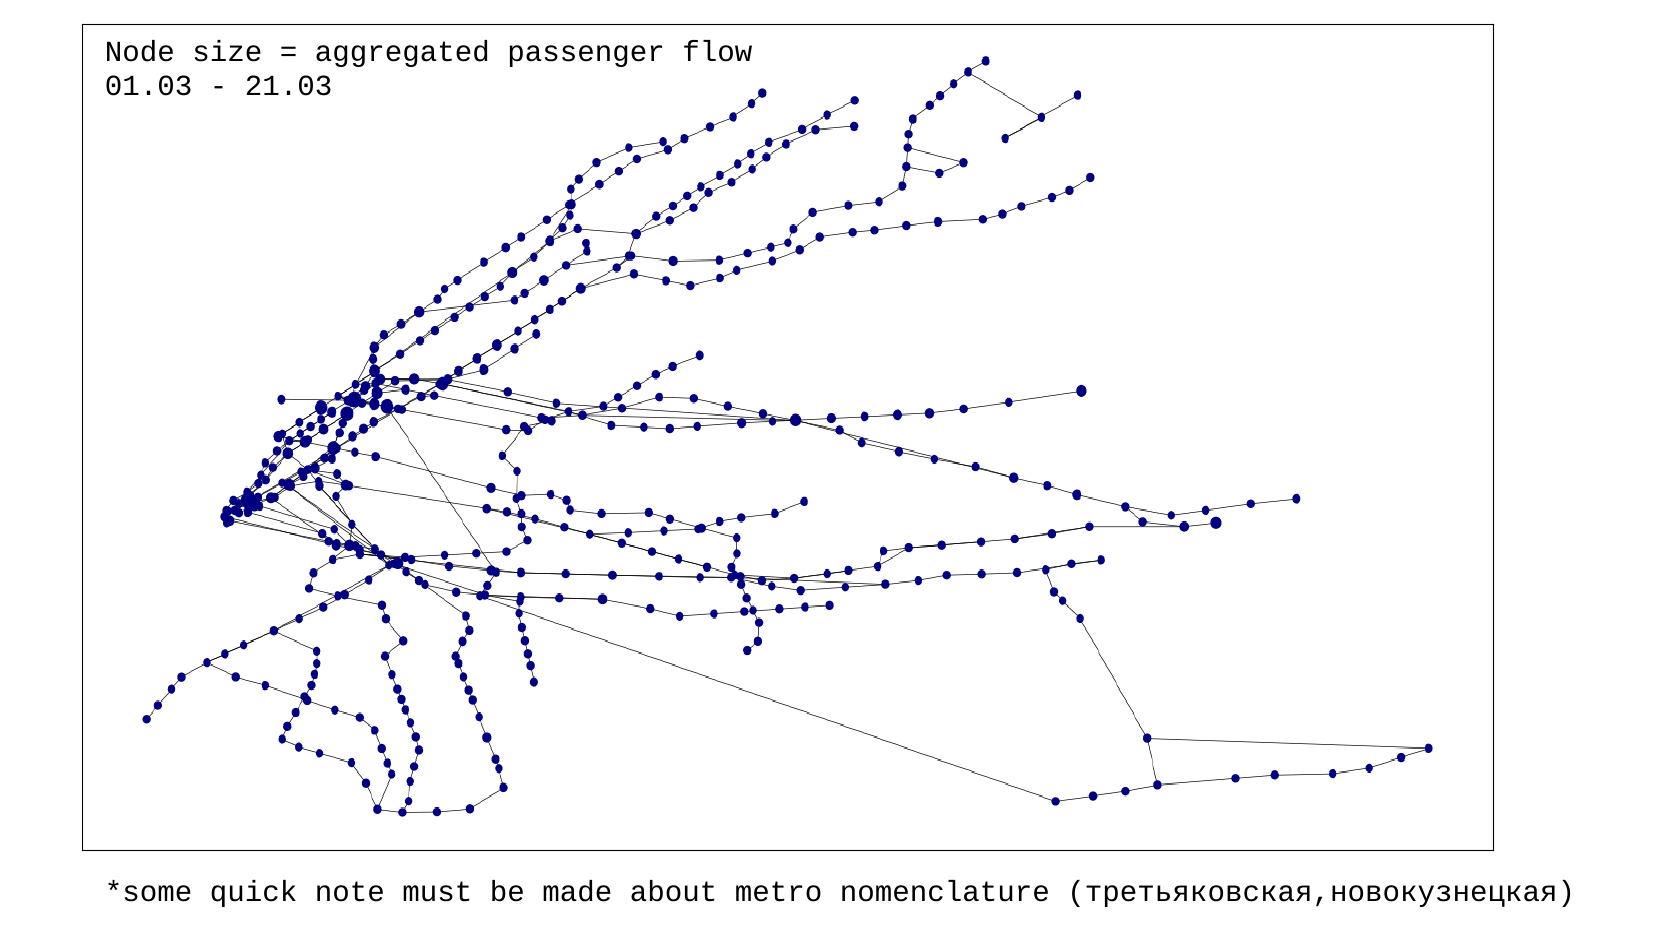

Node size = aggregated passenger flow 01.03 - 21.03
#
*some quick note must be made about metro nomenclature (третьяковская,новокузнецкая)